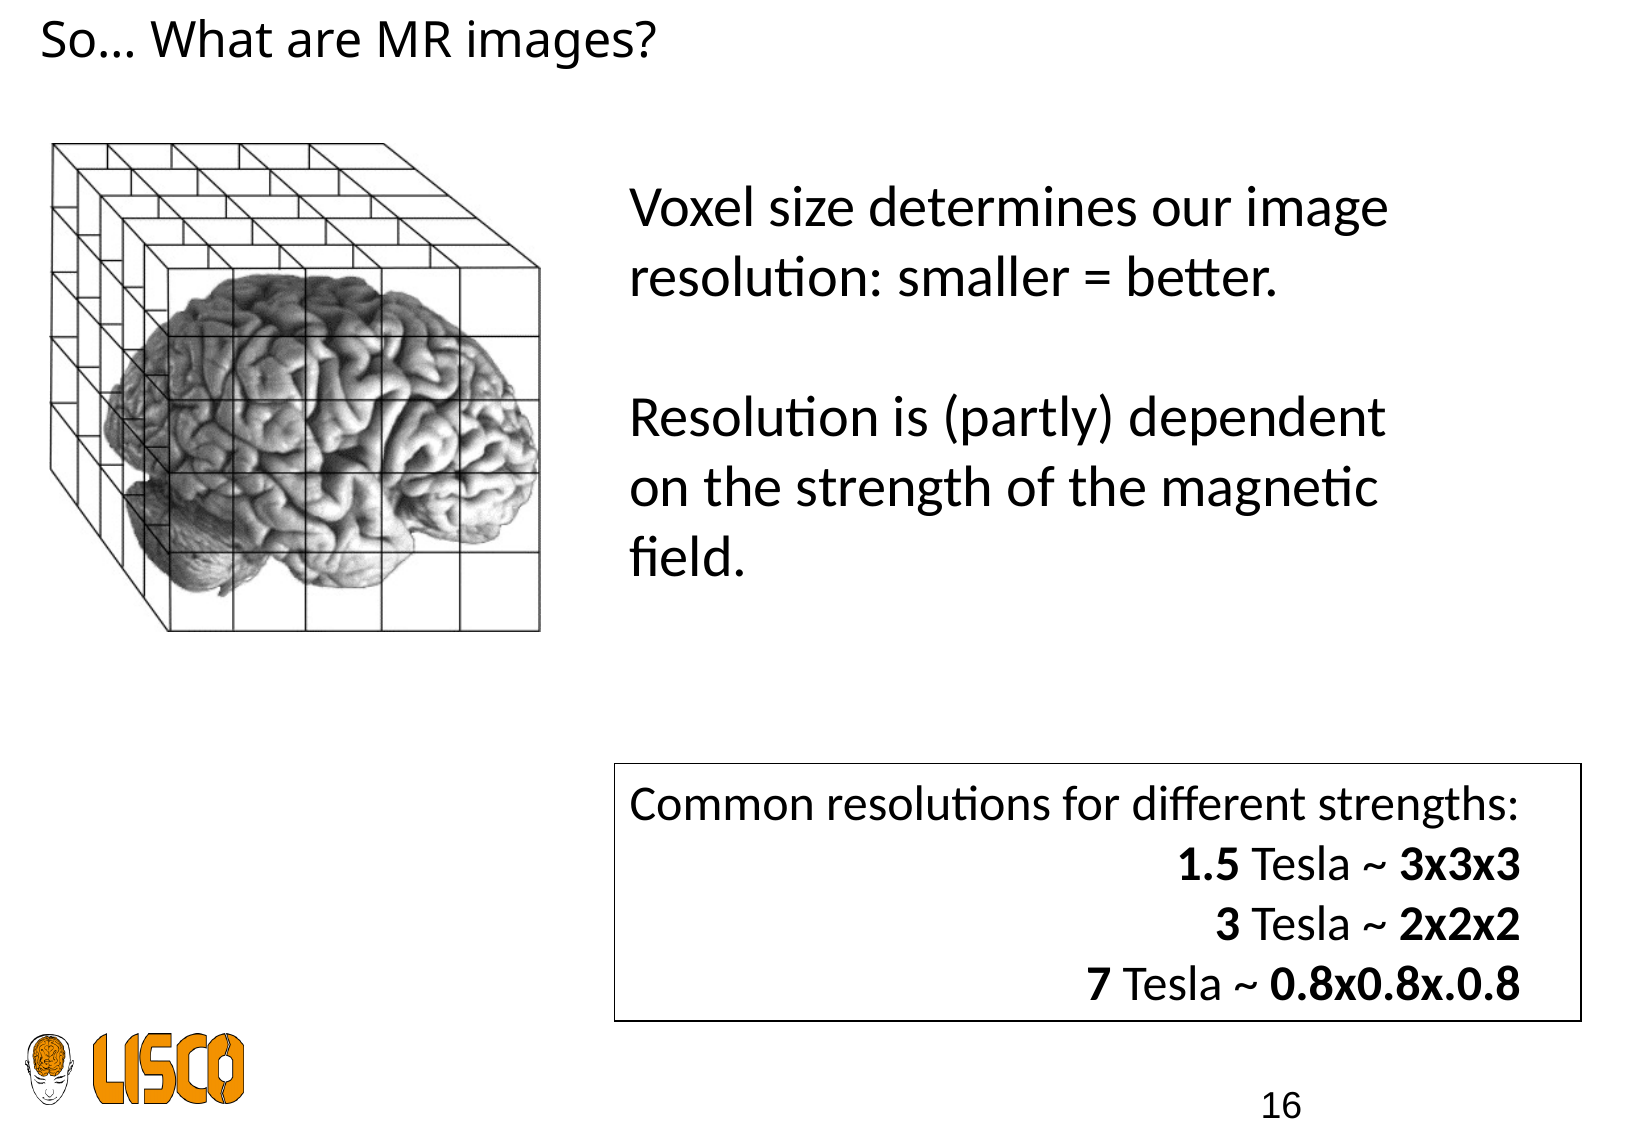

So… What are MR images?
Voxel size determines our image resolution: smaller = better.
Resolution is (partly) dependent on the strength of the magnetic field.
Common resolutions for different strengths:
1.5 Tesla ~ 3x3x3
3 Tesla ~ 2x2x2
7 Tesla ~ 0.8x0.8x.0.8